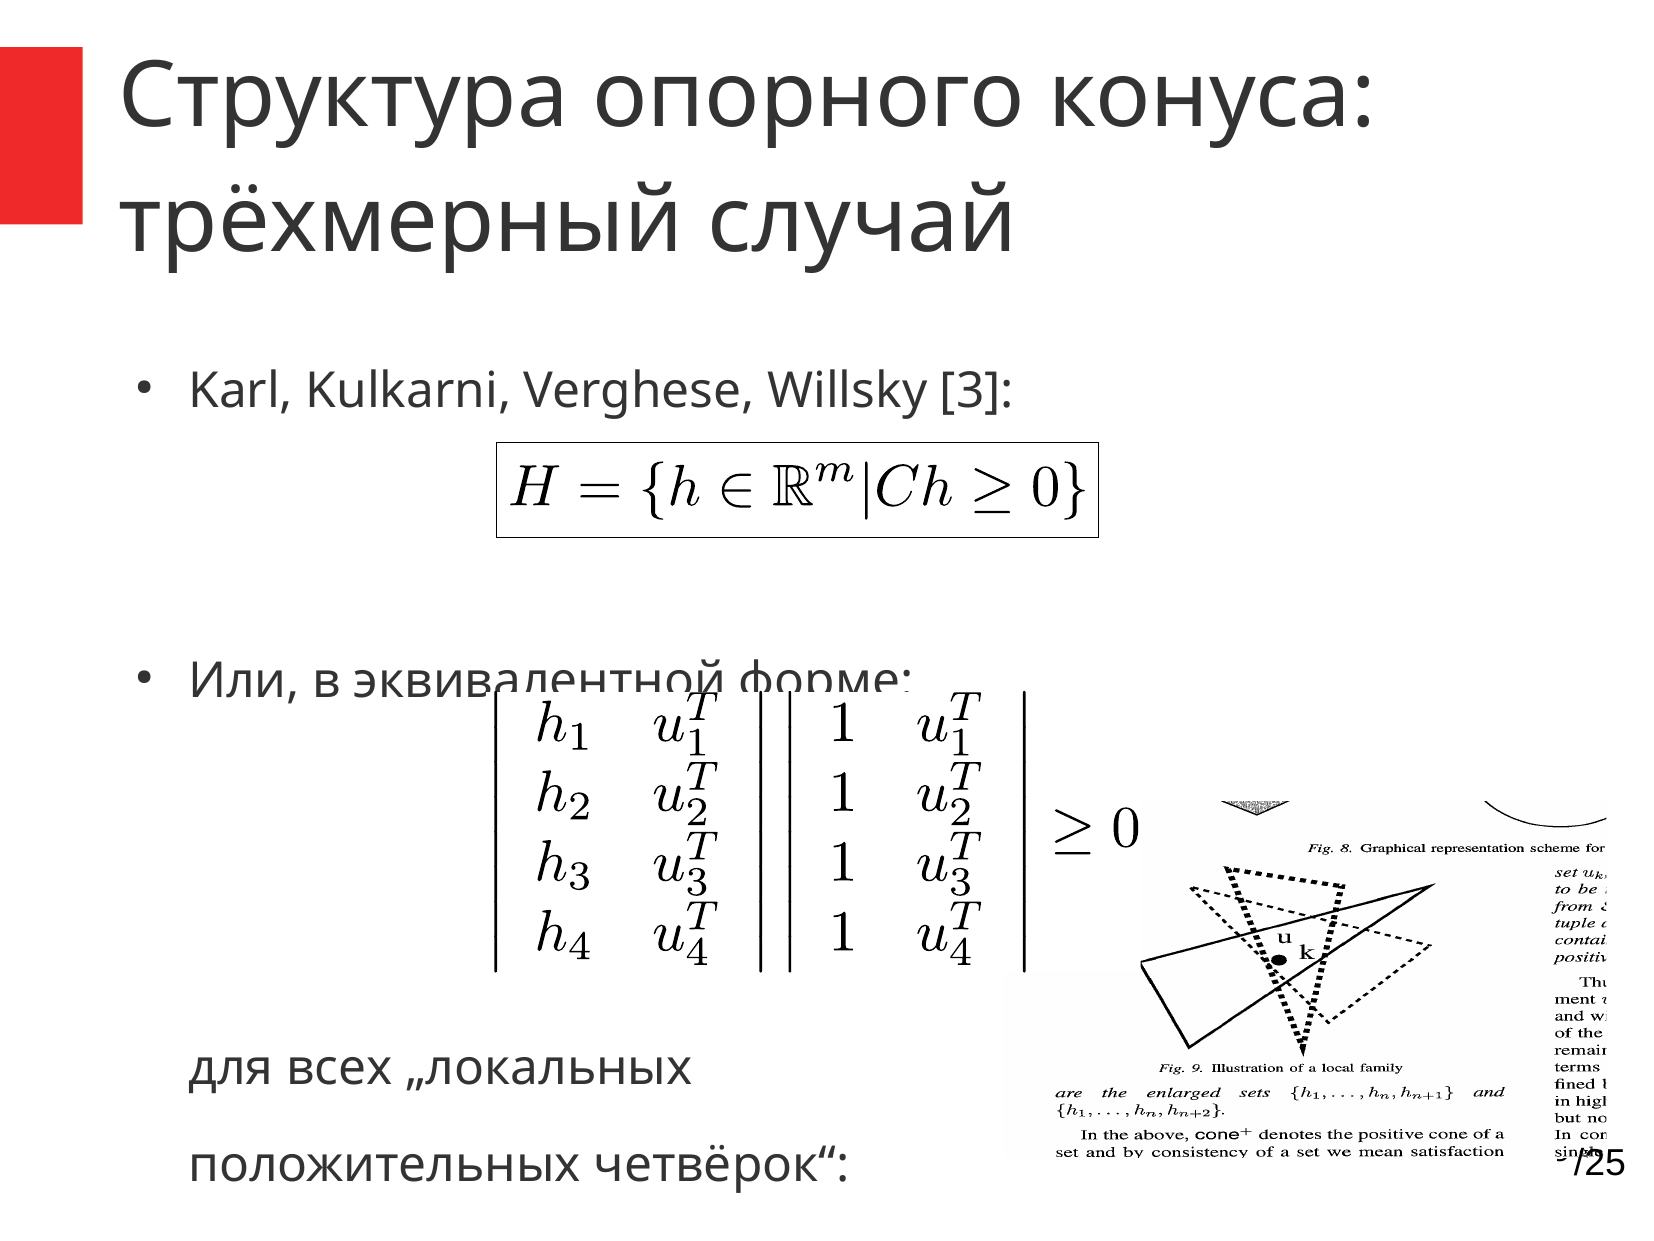

# Структура опорного конуса: трёхмерный случай
Karl, Kulkarni, Verghese, Willsky [3]:
Или, в эквивалентной форме:
для всех „локальных
положительных четвёрок“:
9
/25